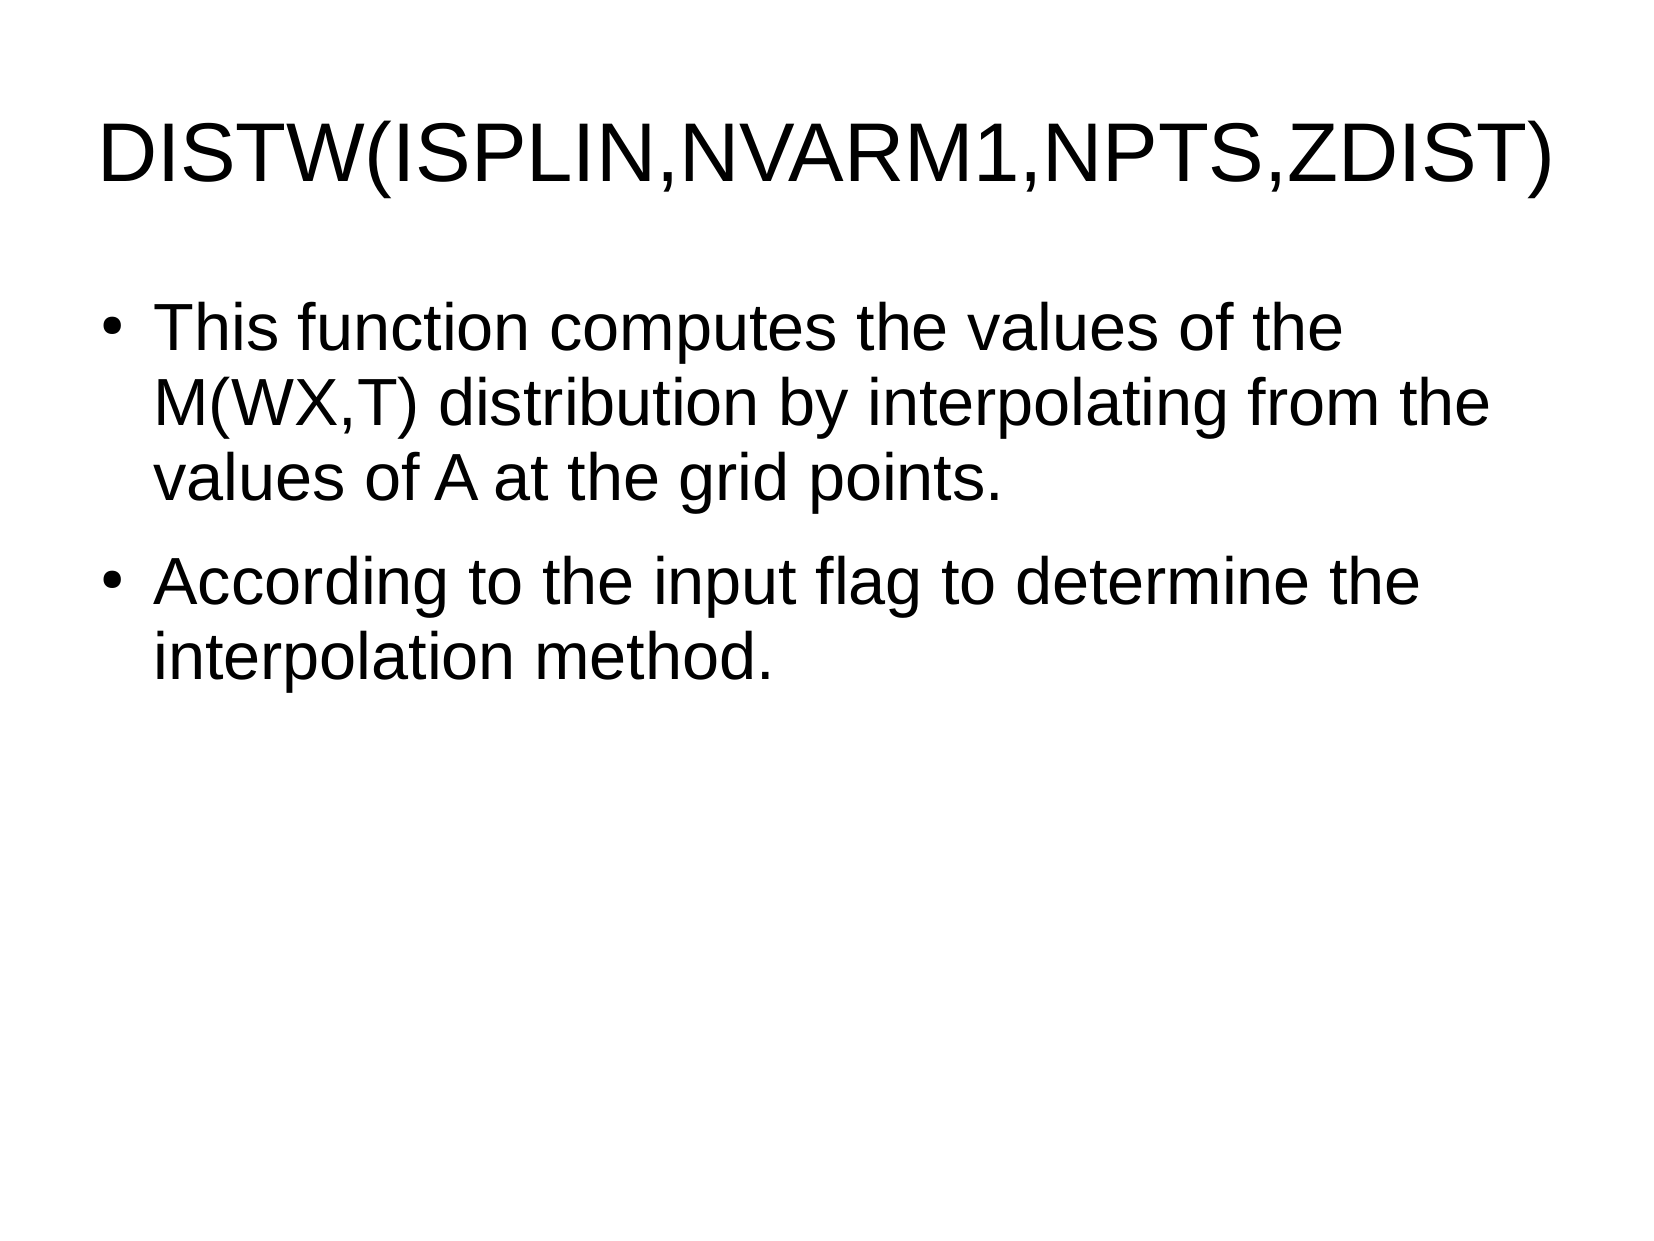

# DISTW(ISPLIN,NVARM1,NPTS,ZDIST)
This function computes the values of the M(WX,T) distribution by interpolating from the values of A at the grid points.
According to the input flag to determine the interpolation method.